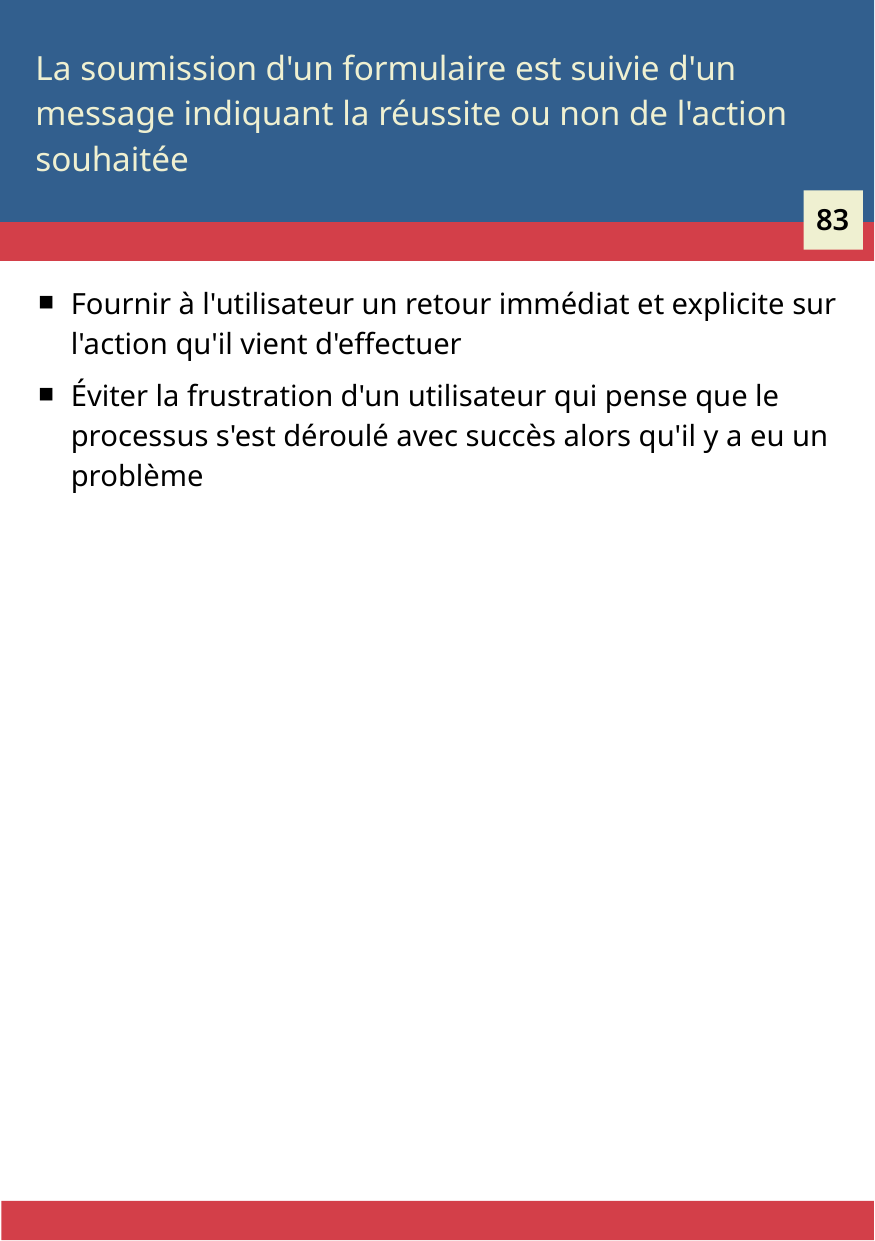

# La soumission d'un formulaire est suivie d'un message indiquant la réussite ou non de l'action souhaitée
83
Fournir à l'utilisateur un retour immédiat et explicite sur l'action qu'il vient d'effectuer
Éviter la frustration d'un utilisateur qui pense que le processus s'est déroulé avec succès alors qu'il y a eu un problème